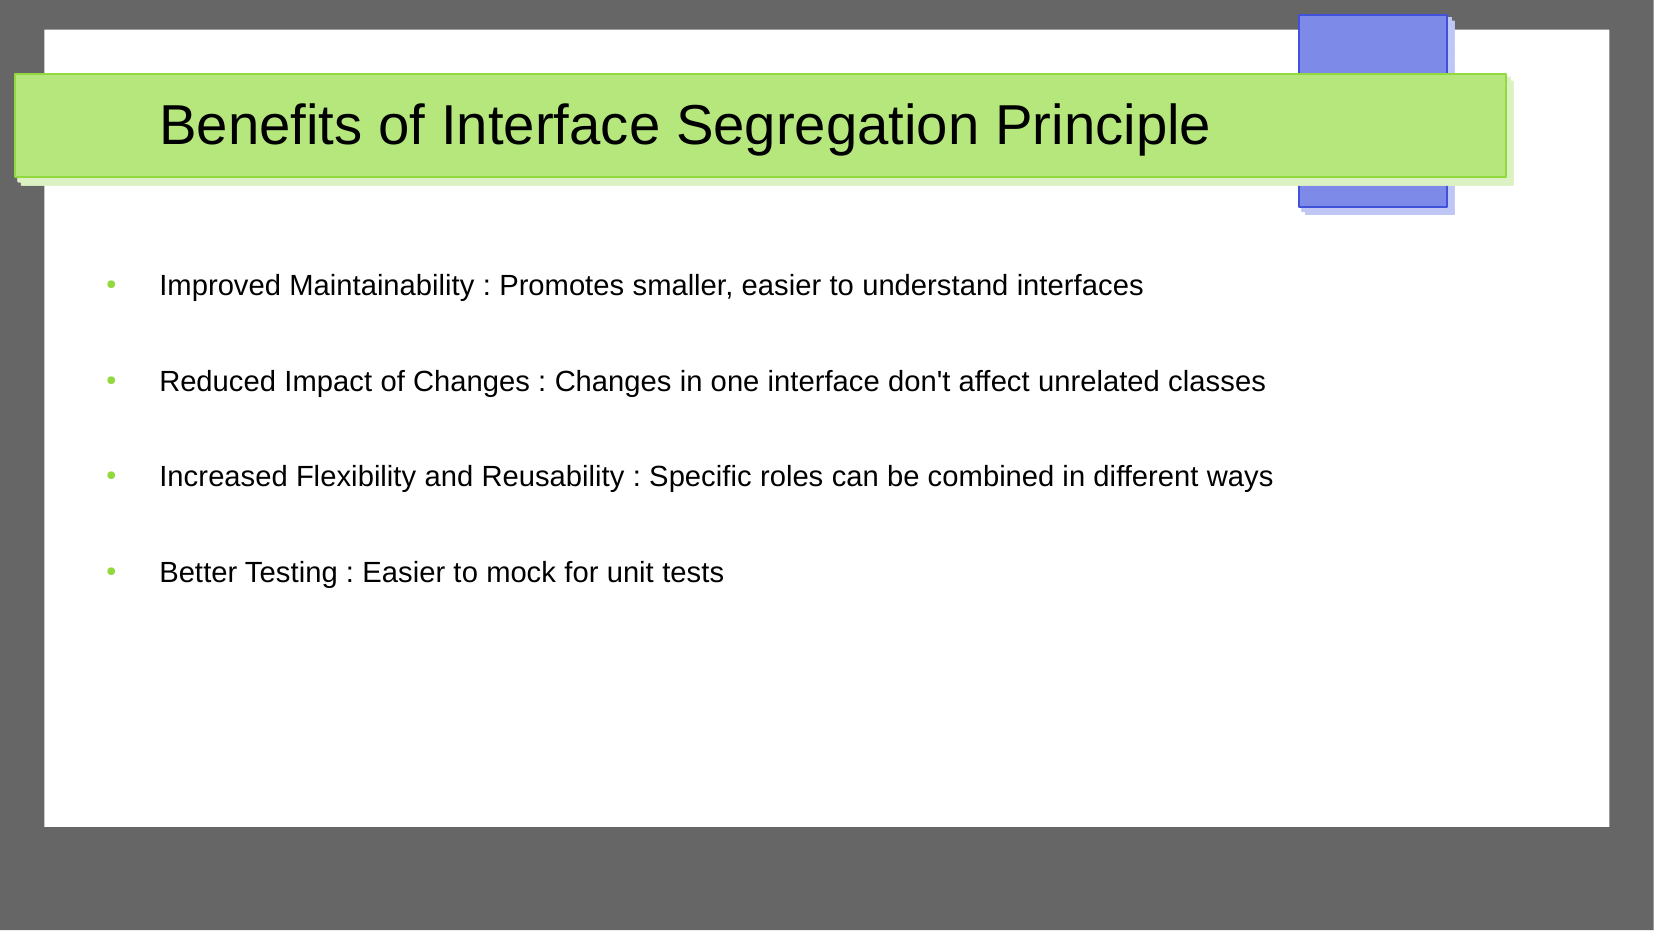

# Benefits of Interface Segregation Principle
Improved Maintainability : Promotes smaller, easier to understand interfaces
Reduced Impact of Changes : Changes in one interface don't affect unrelated classes
Increased Flexibility and Reusability : Specific roles can be combined in different ways
Better Testing : Easier to mock for unit tests